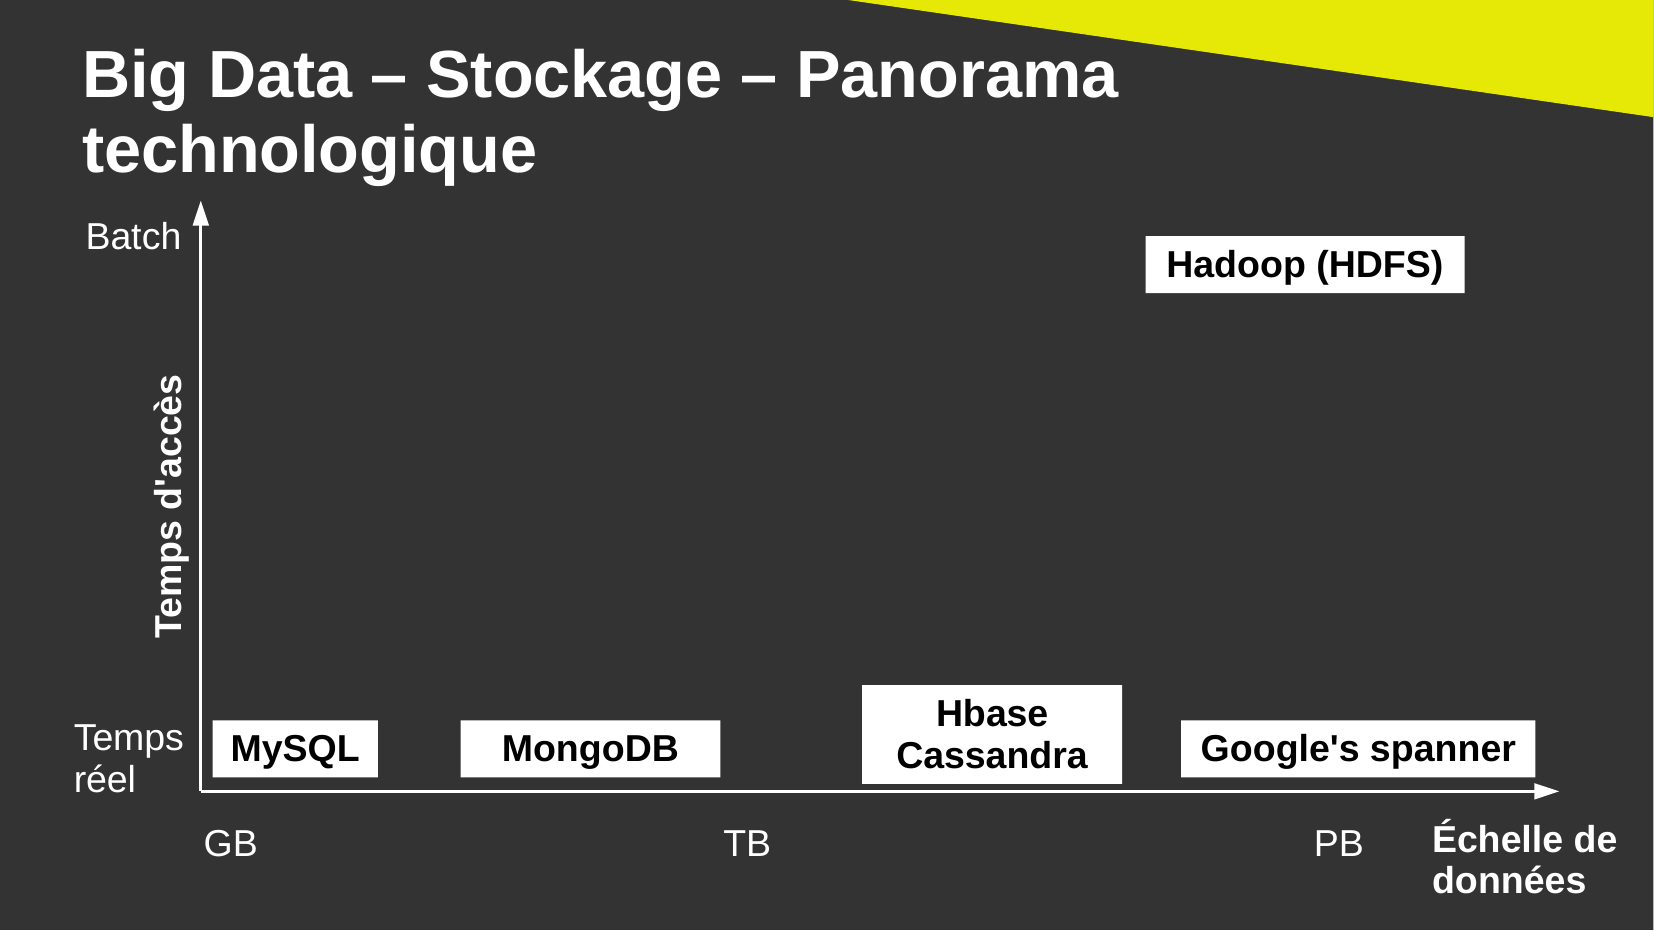

# Big Data – Stockage – Panorama technologique
Batch
Hadoop (HDFS)
Temps d'accès
Hbase
Cassandra
Temps
réel
MySQL
MongoDB
Google's spanner
Échelle de données
GB
TB
PB